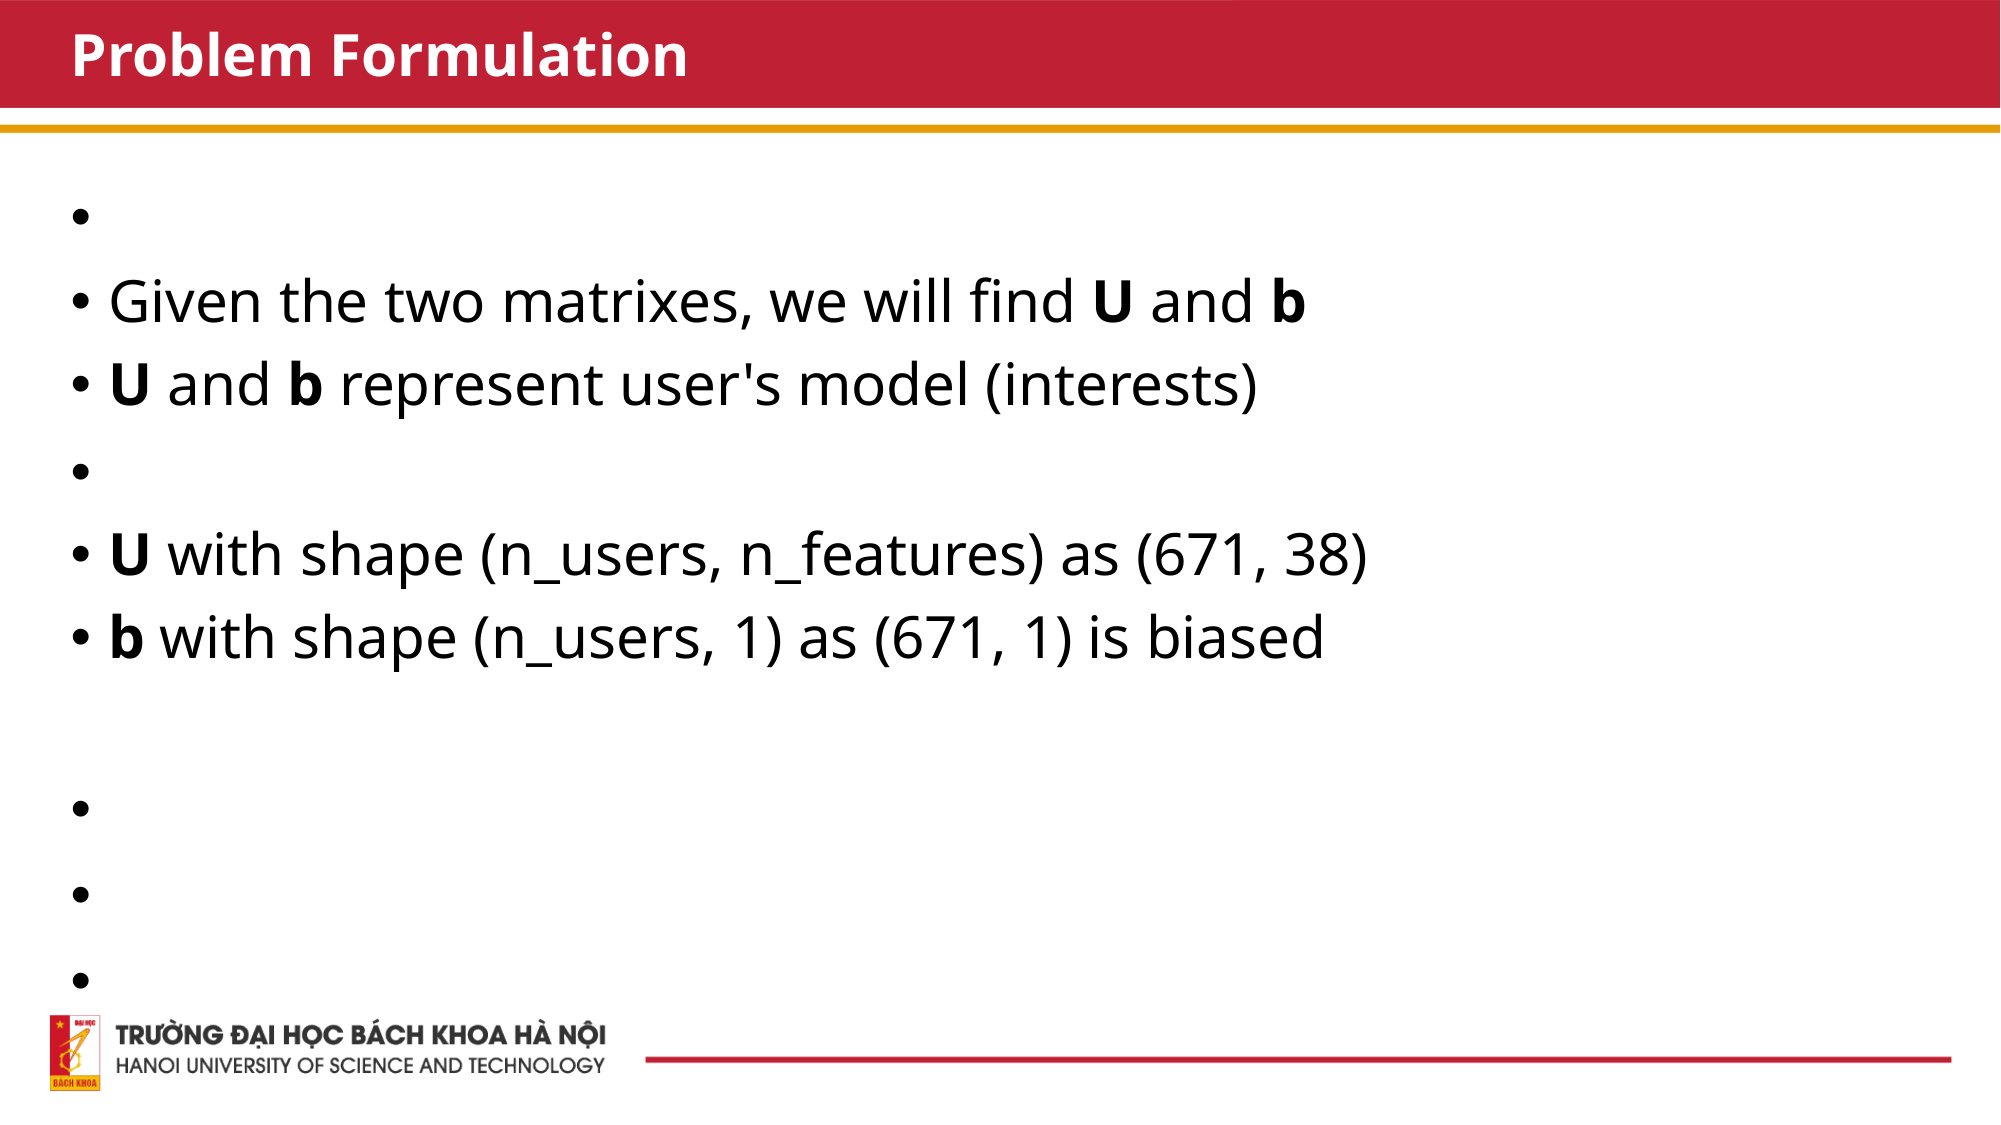

Problem Formulation
# Given the two matrixes, we will find U and b
U and b represent user's model (interests)
U with shape (n_users, n_features) as (671, 38)
b with shape (n_users, 1) as (671, 1) is biased